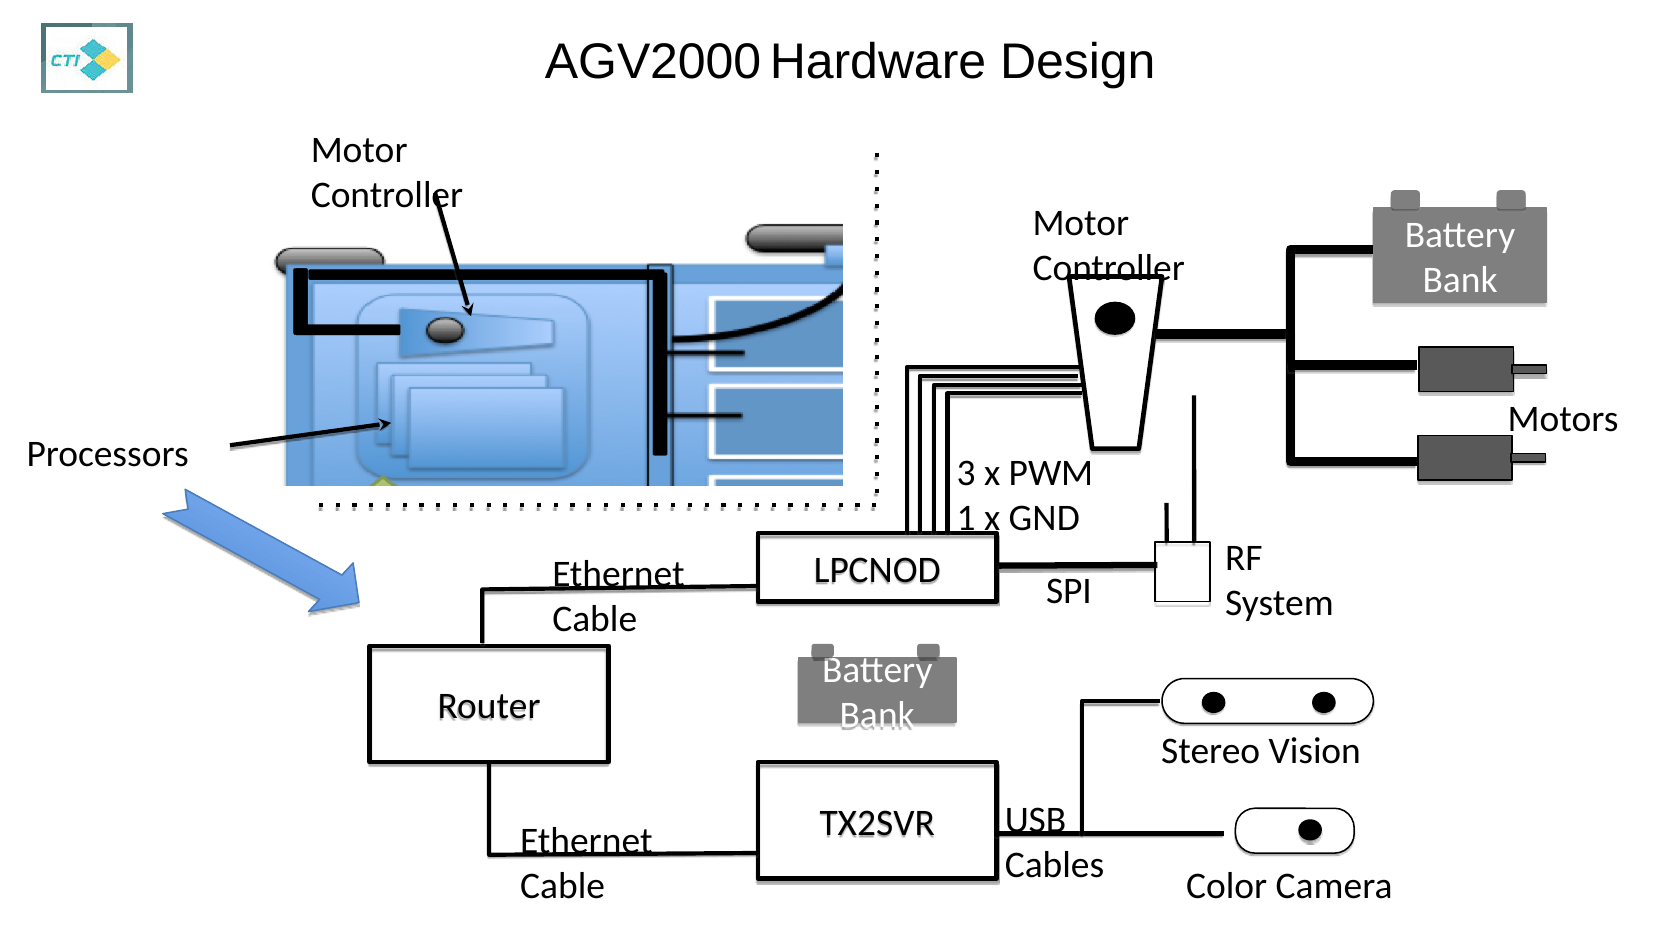

AGV2000 Hardware Design
Motor Controller
Motor Controller
Battery Bank
Motors
Processors
3 x PWM
1 x GND
RF System
LPCNOD
Ethernet Cable
SPI
Router
Battery Bank
Stereo Vision
TX2SVR
USB Cables
Ethernet Cable
Color Camera